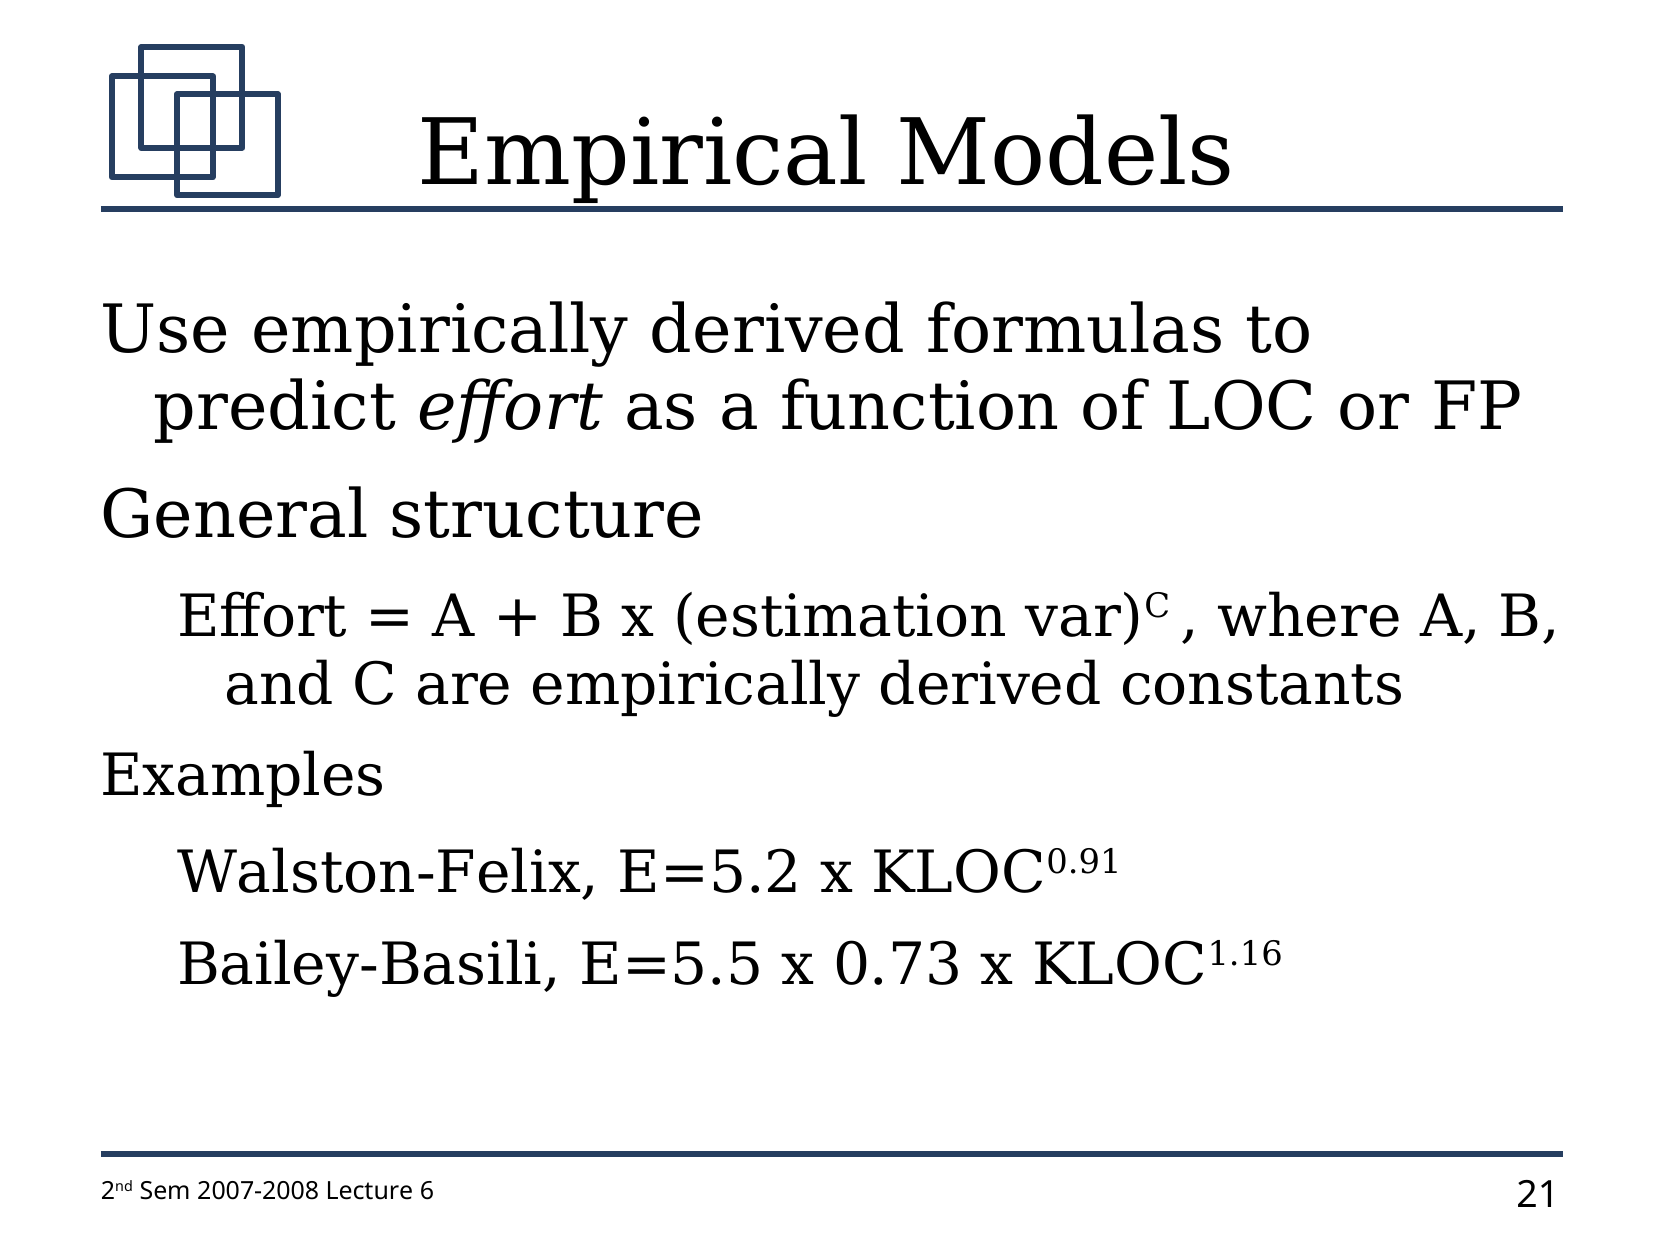

# Empirical Models
Use empirically derived formulas to predict effort as a function of LOC or FP
General structure
Effort = A + B x (estimation var)C , where A, B, and C are empirically derived constants
Examples
Walston-Felix, E=5.2 x KLOC0.91
Bailey-Basili, E=5.5 x 0.73 x KLOC1.16